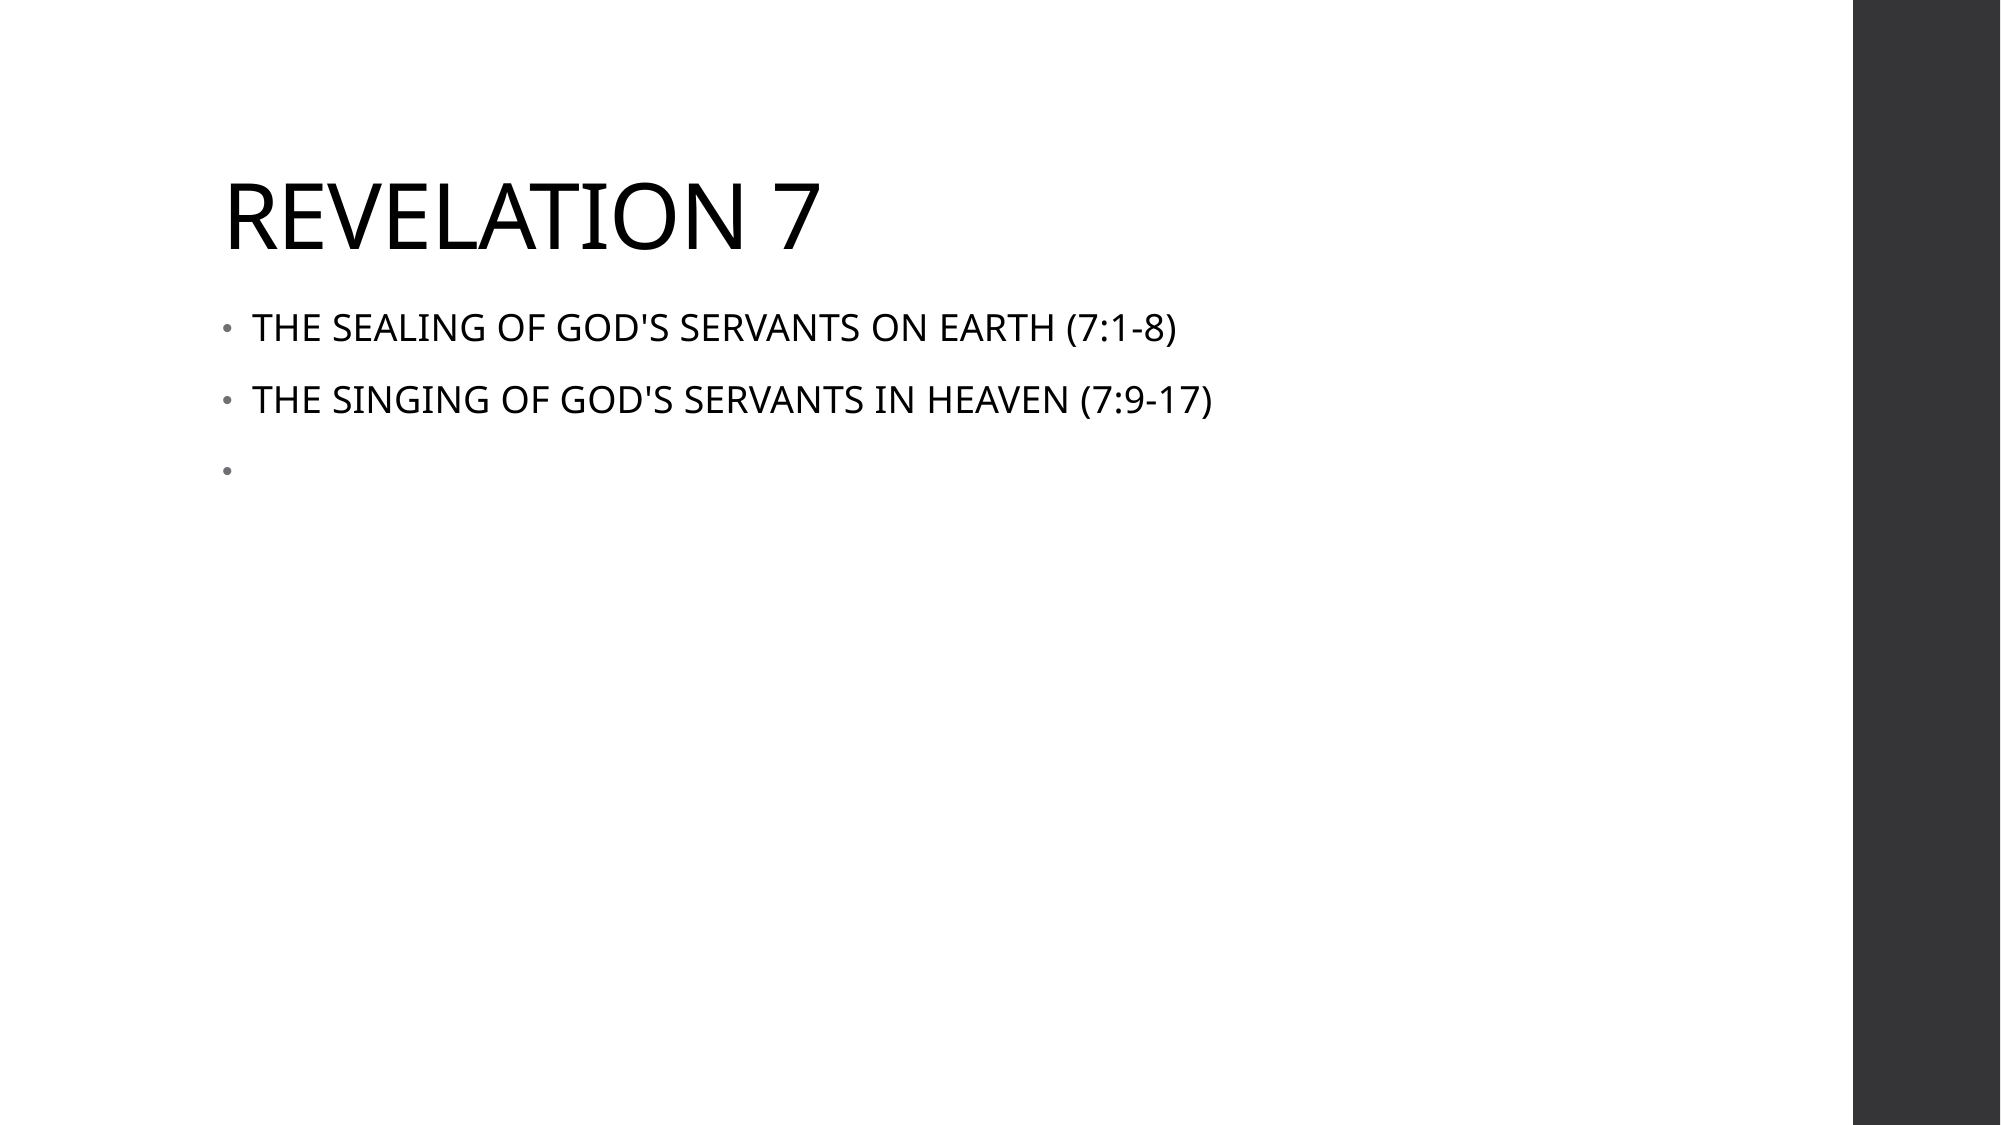

# REVELATION 7
THE SEALING OF GOD'S SERVANTS ON EARTH (7:1-8)
THE SINGING OF GOD'S SERVANTS IN HEAVEN (7:9-17)